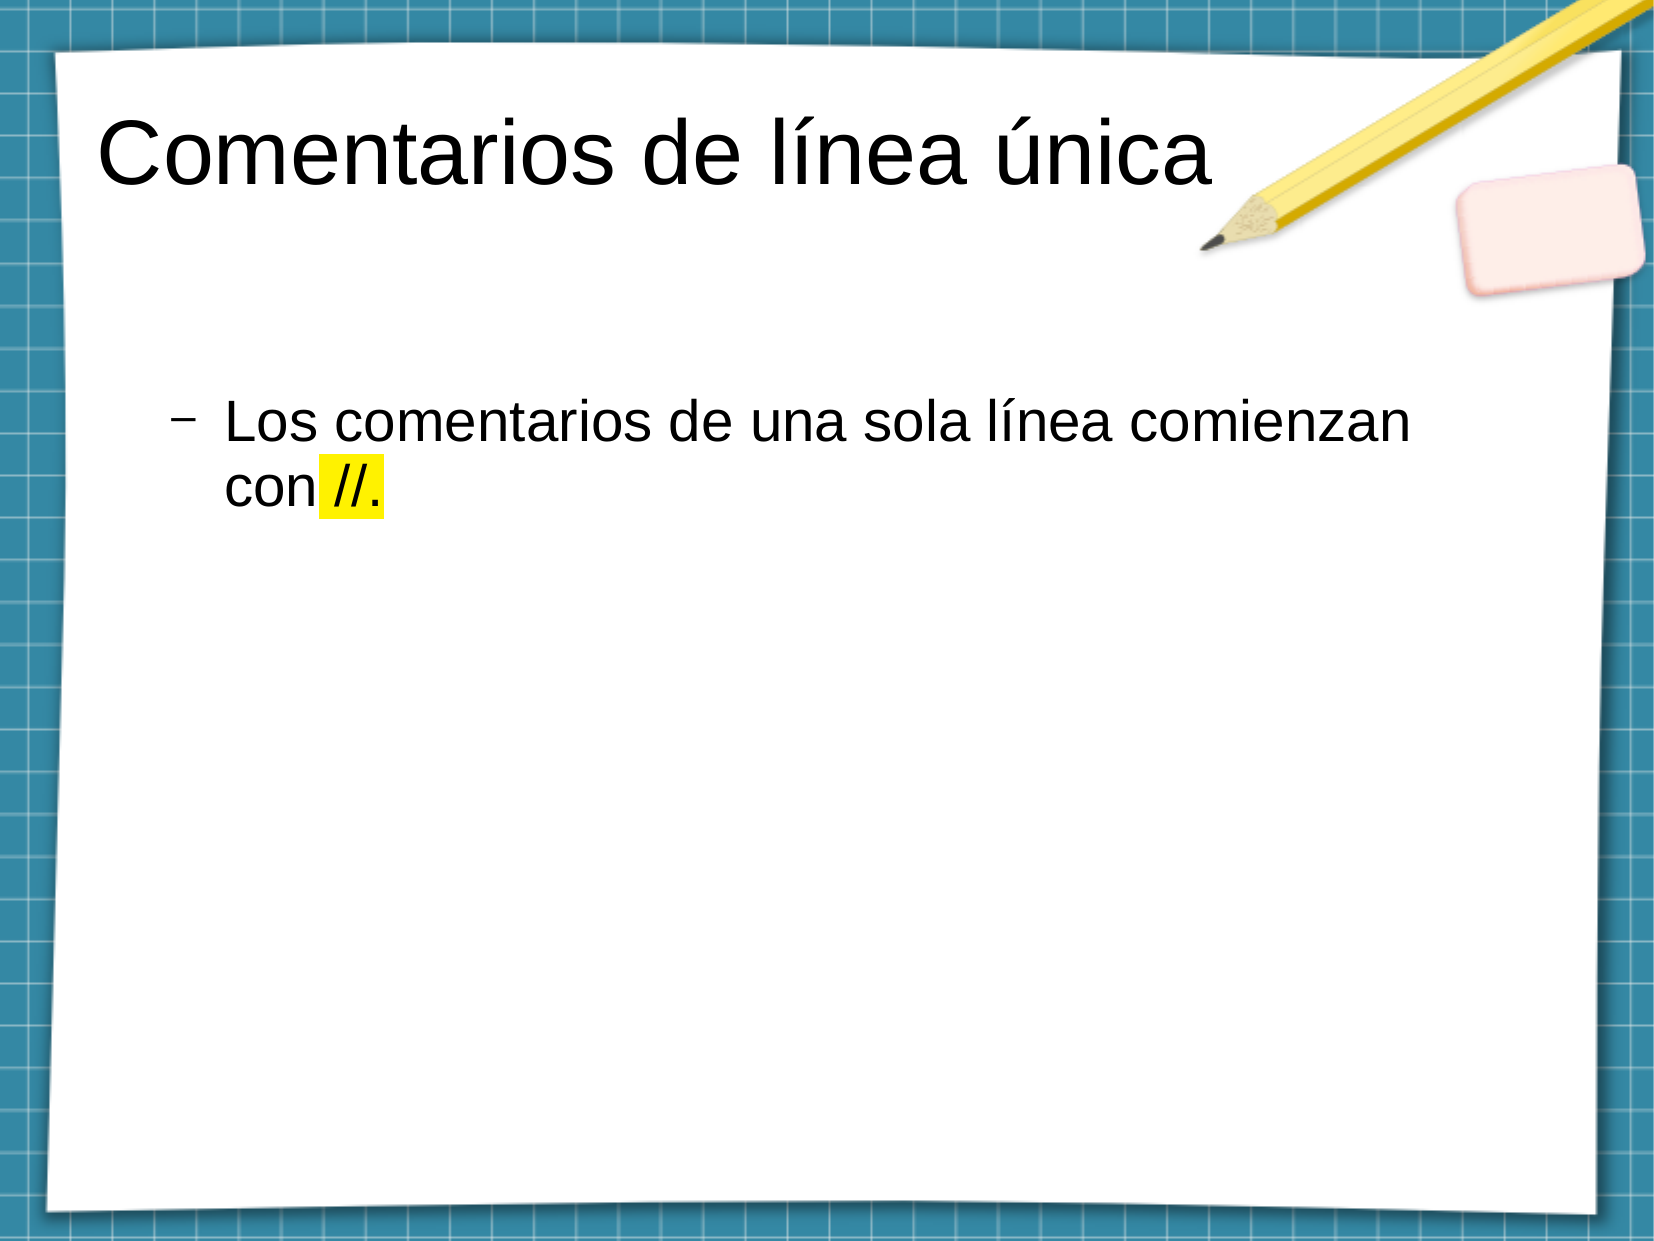

# Comentarios de línea única
Los comentarios de una sola línea comienzan con //.